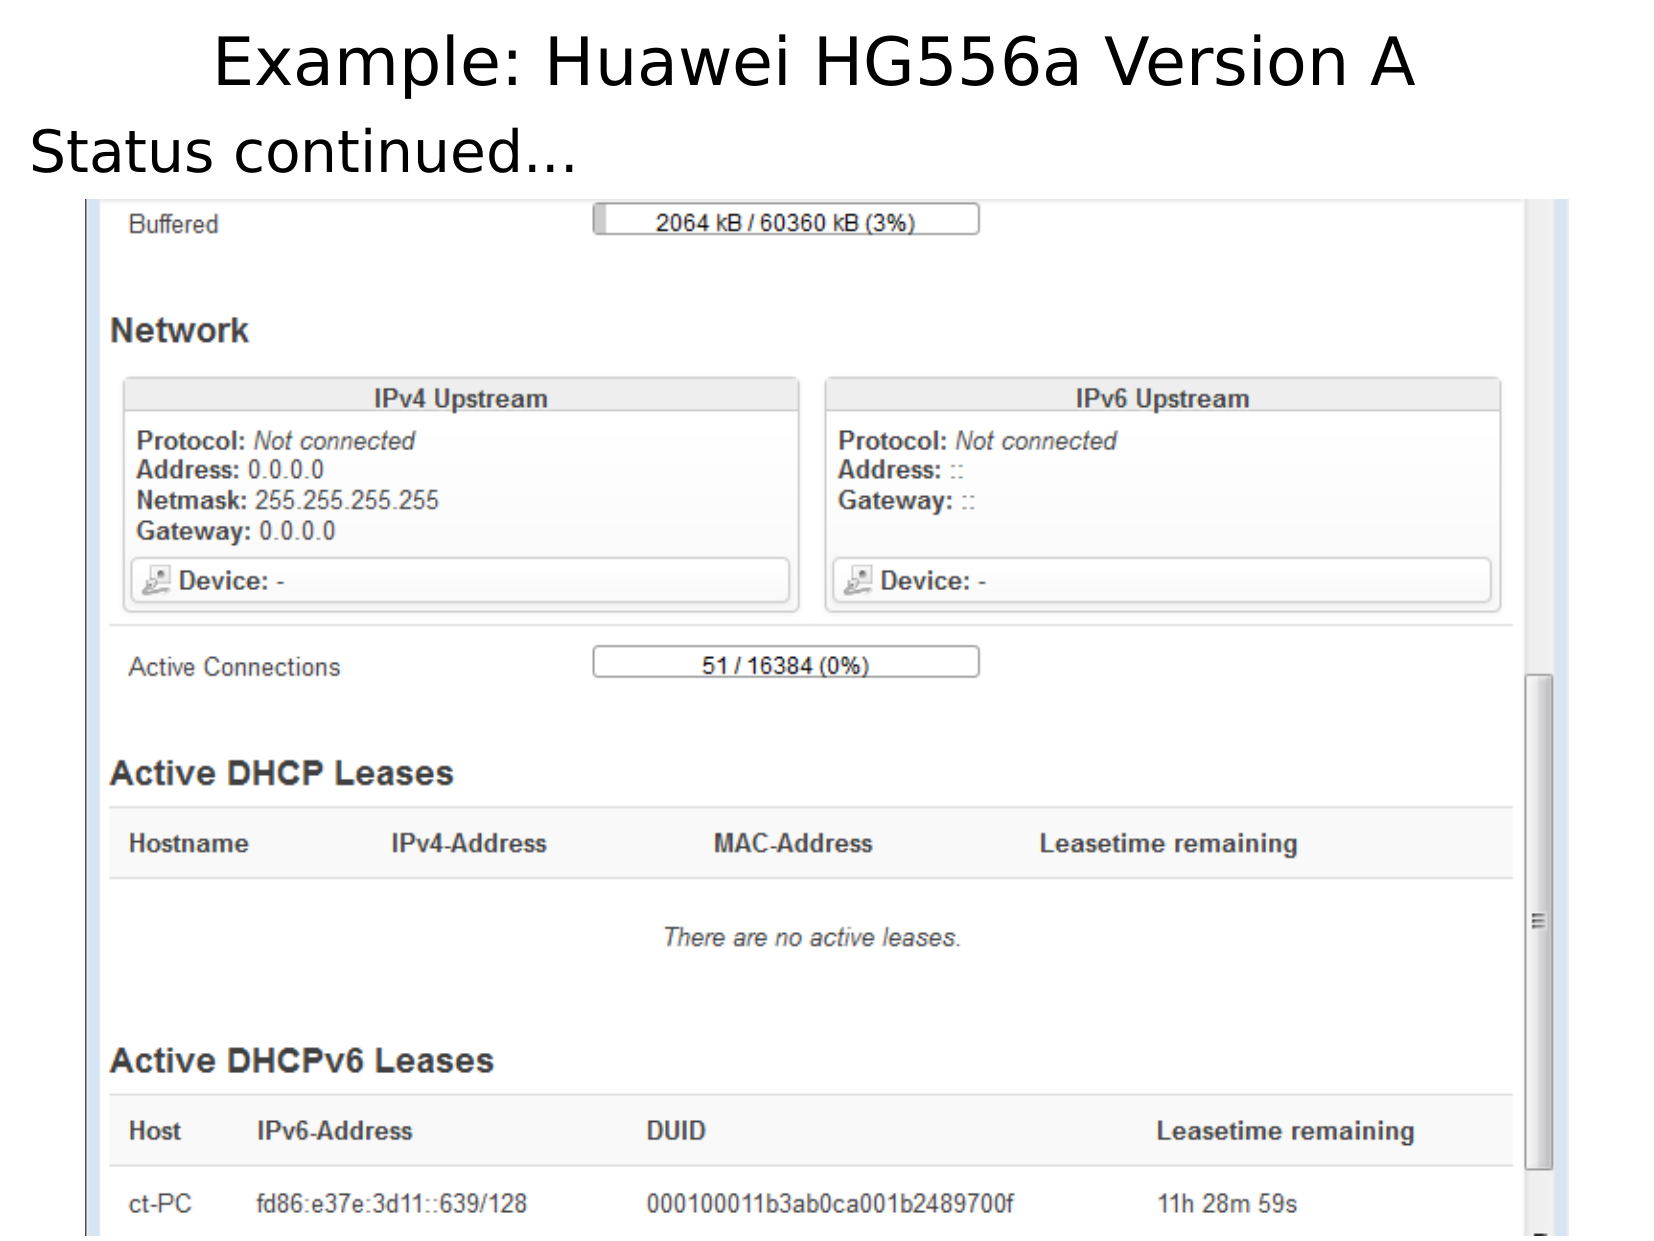

# Example: Huawei HG556a Version A
Status continued...